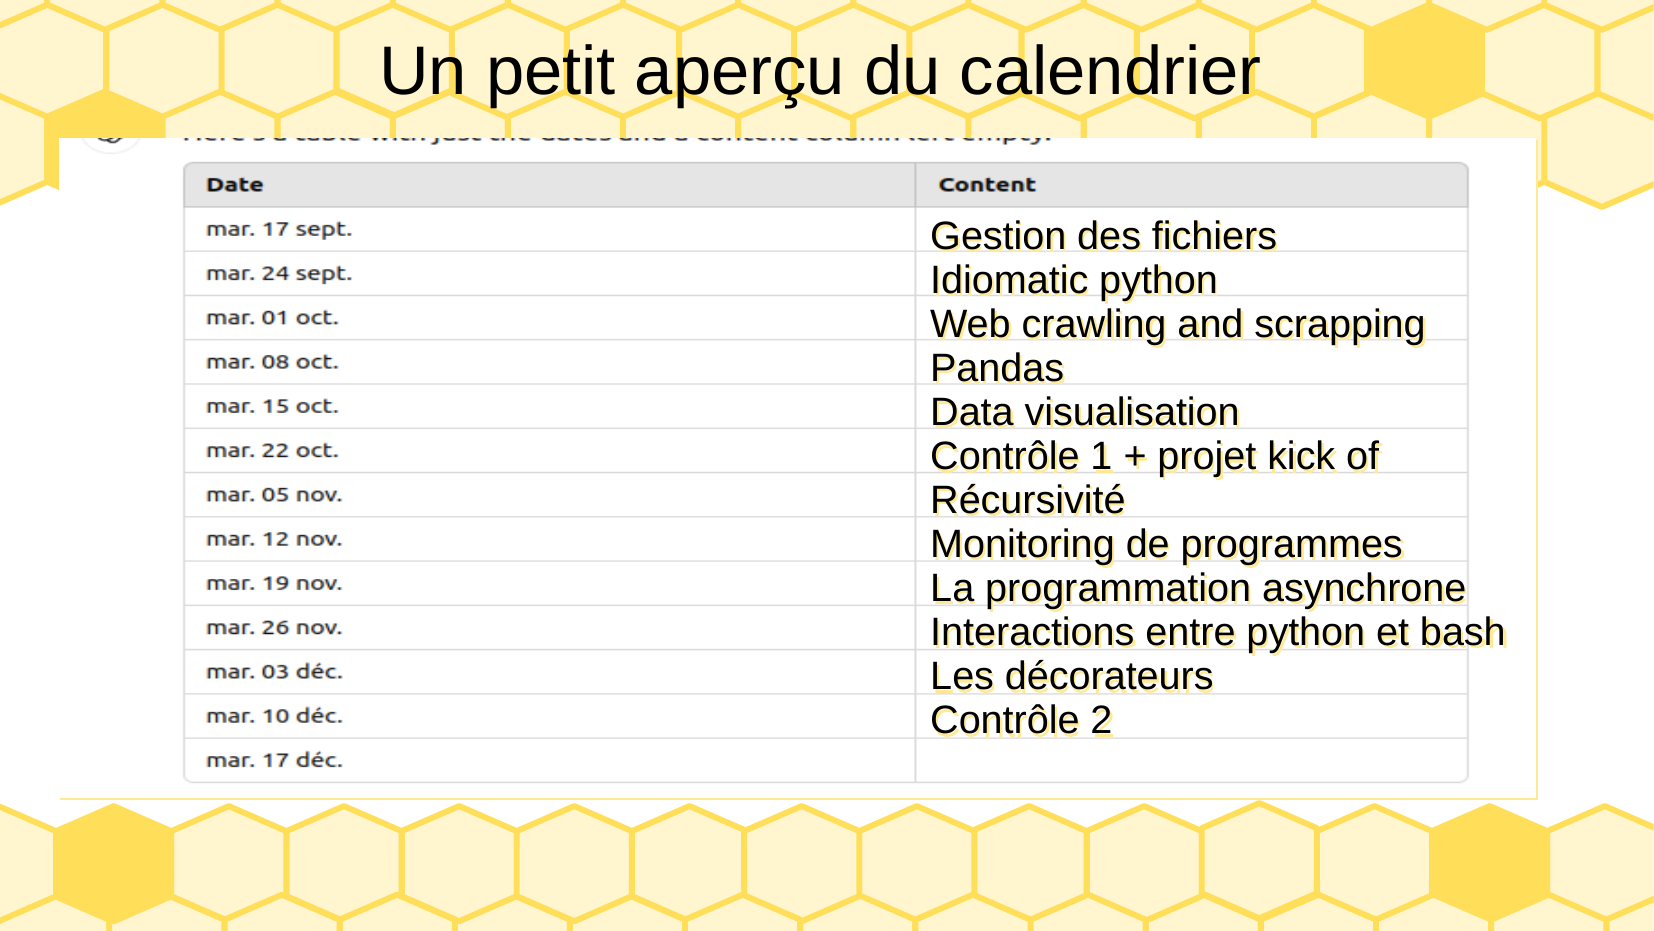

# Un petit aperçu du calendrier
Gestion des fichiers
Idiomatic python
Web crawling and scrapping
Pandas
Data visualisation
Contrôle 1 + projet kick of
Récursivité
Monitoring de programmes
La programmation asynchrone
Interactions entre python et bash
Les décorateurs
Contrôle 2